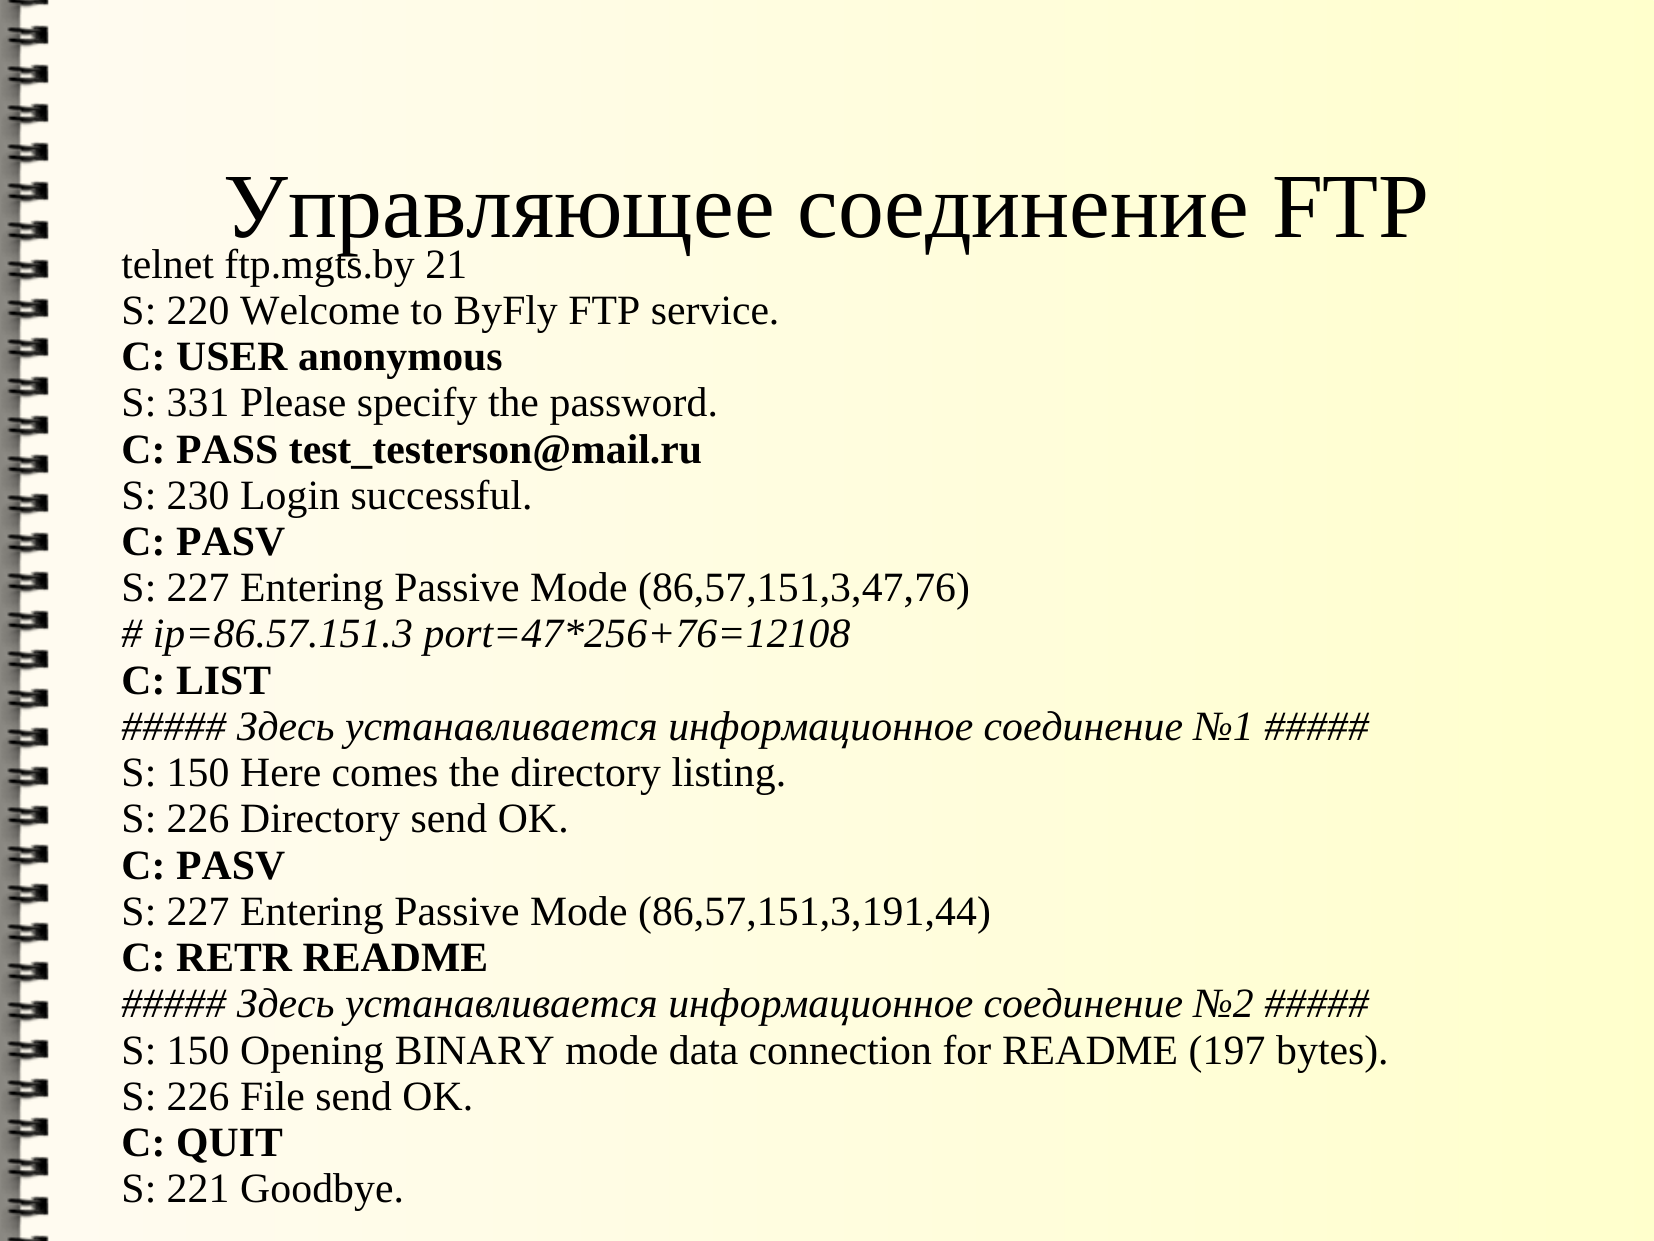

Управляющее соединение FTP
# telnet ftp.mgts.by 21
S: 220 Welcome to ByFly FTP service.
C: USER anonymous
S: 331 Please specify the password.
C: PASS test_testerson@mail.ru
S: 230 Login successful.
C: PASV
S: 227 Entering Passive Mode (86,57,151,3,47,76)
# ip=86.57.151.3 port=47*256+76=12108
C: LIST
##### Здесь устанавливается информационное соединение №1 #####
S: 150 Here comes the directory listing.
S: 226 Directory send OK.
C: PASV
S: 227 Entering Passive Mode (86,57,151,3,191,44)
C: RETR README
##### Здесь устанавливается информационное соединение №2 #####
S: 150 Opening BINARY mode data connection for README (197 bytes).
S: 226 File send OK.
C: QUIT
S: 221 Goodbye.